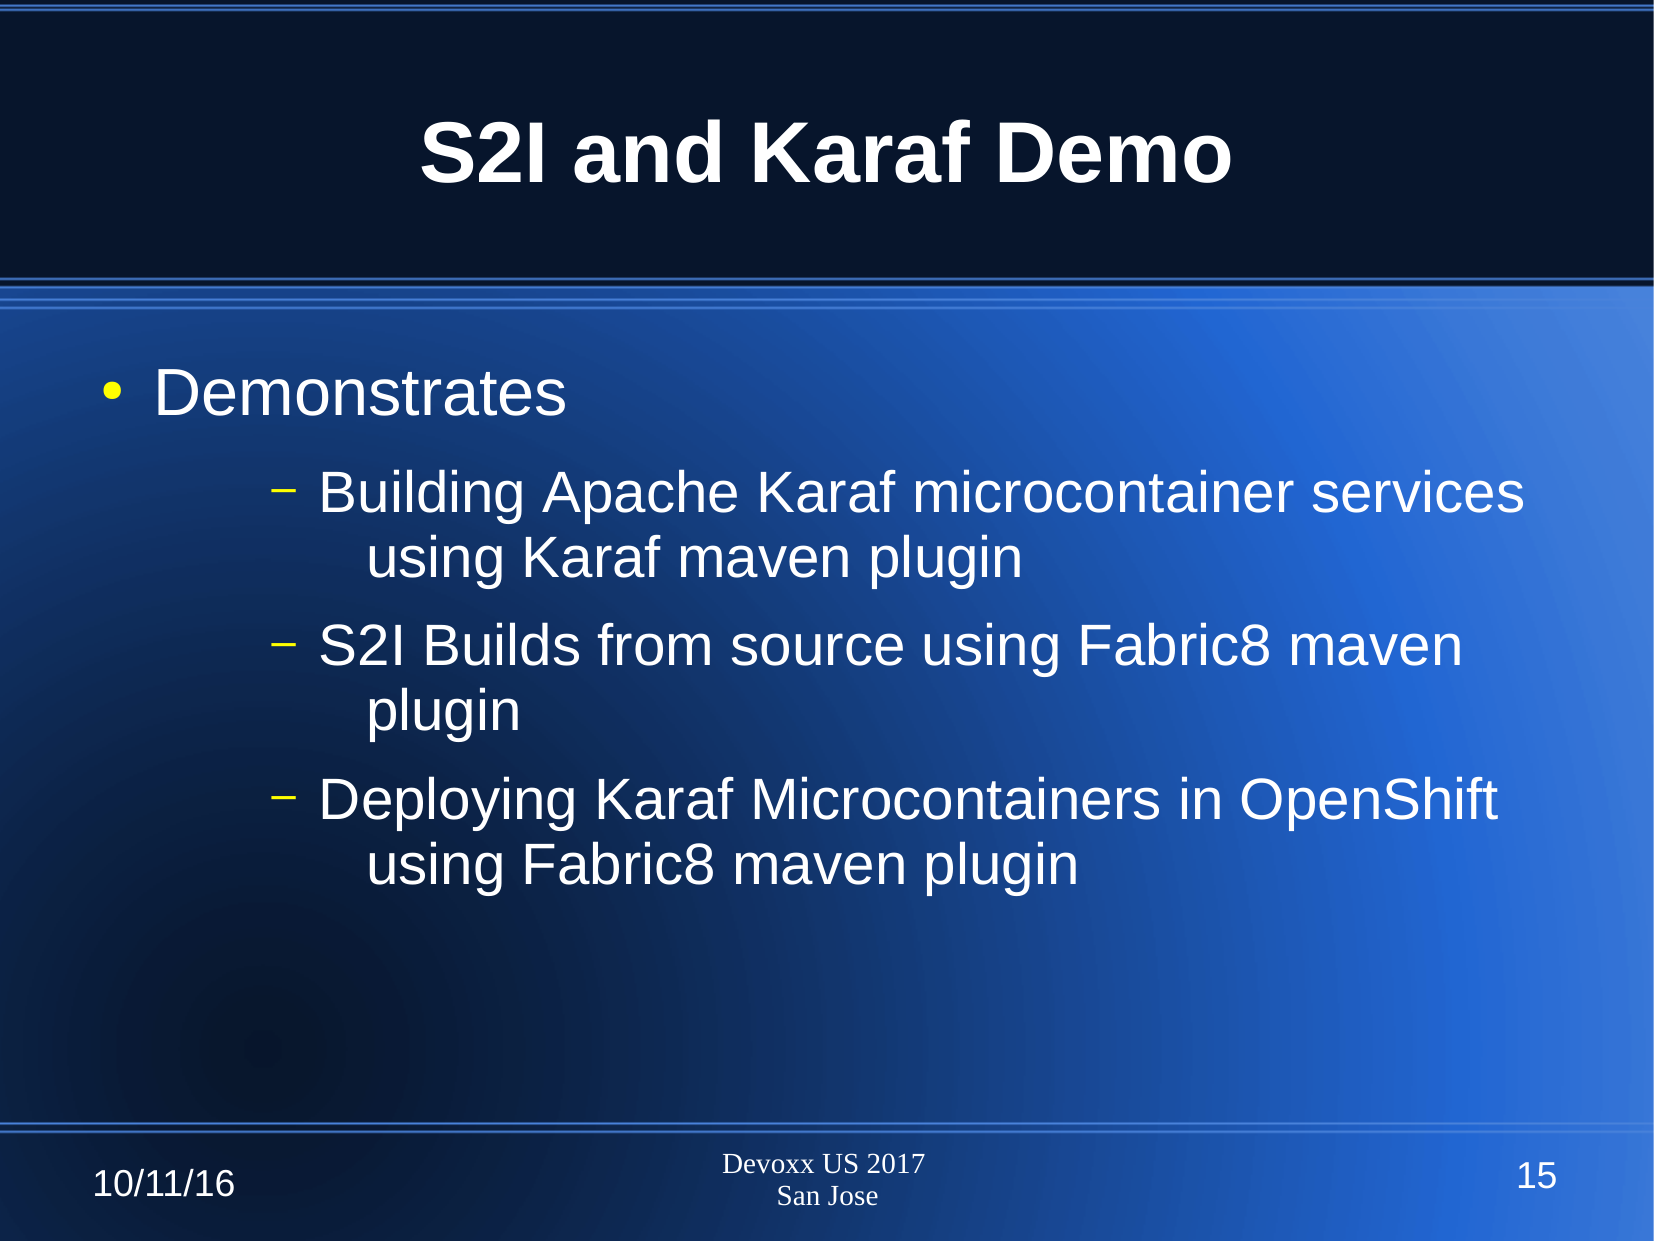

# S2I and Karaf Demo
Demonstrates
Building Apache Karaf microcontainer services using Karaf maven plugin
S2I Builds from source using Fabric8 maven plugin
Deploying Karaf Microcontainers in OpenShift using Fabric8 maven plugin
Devoxx San Jose, US